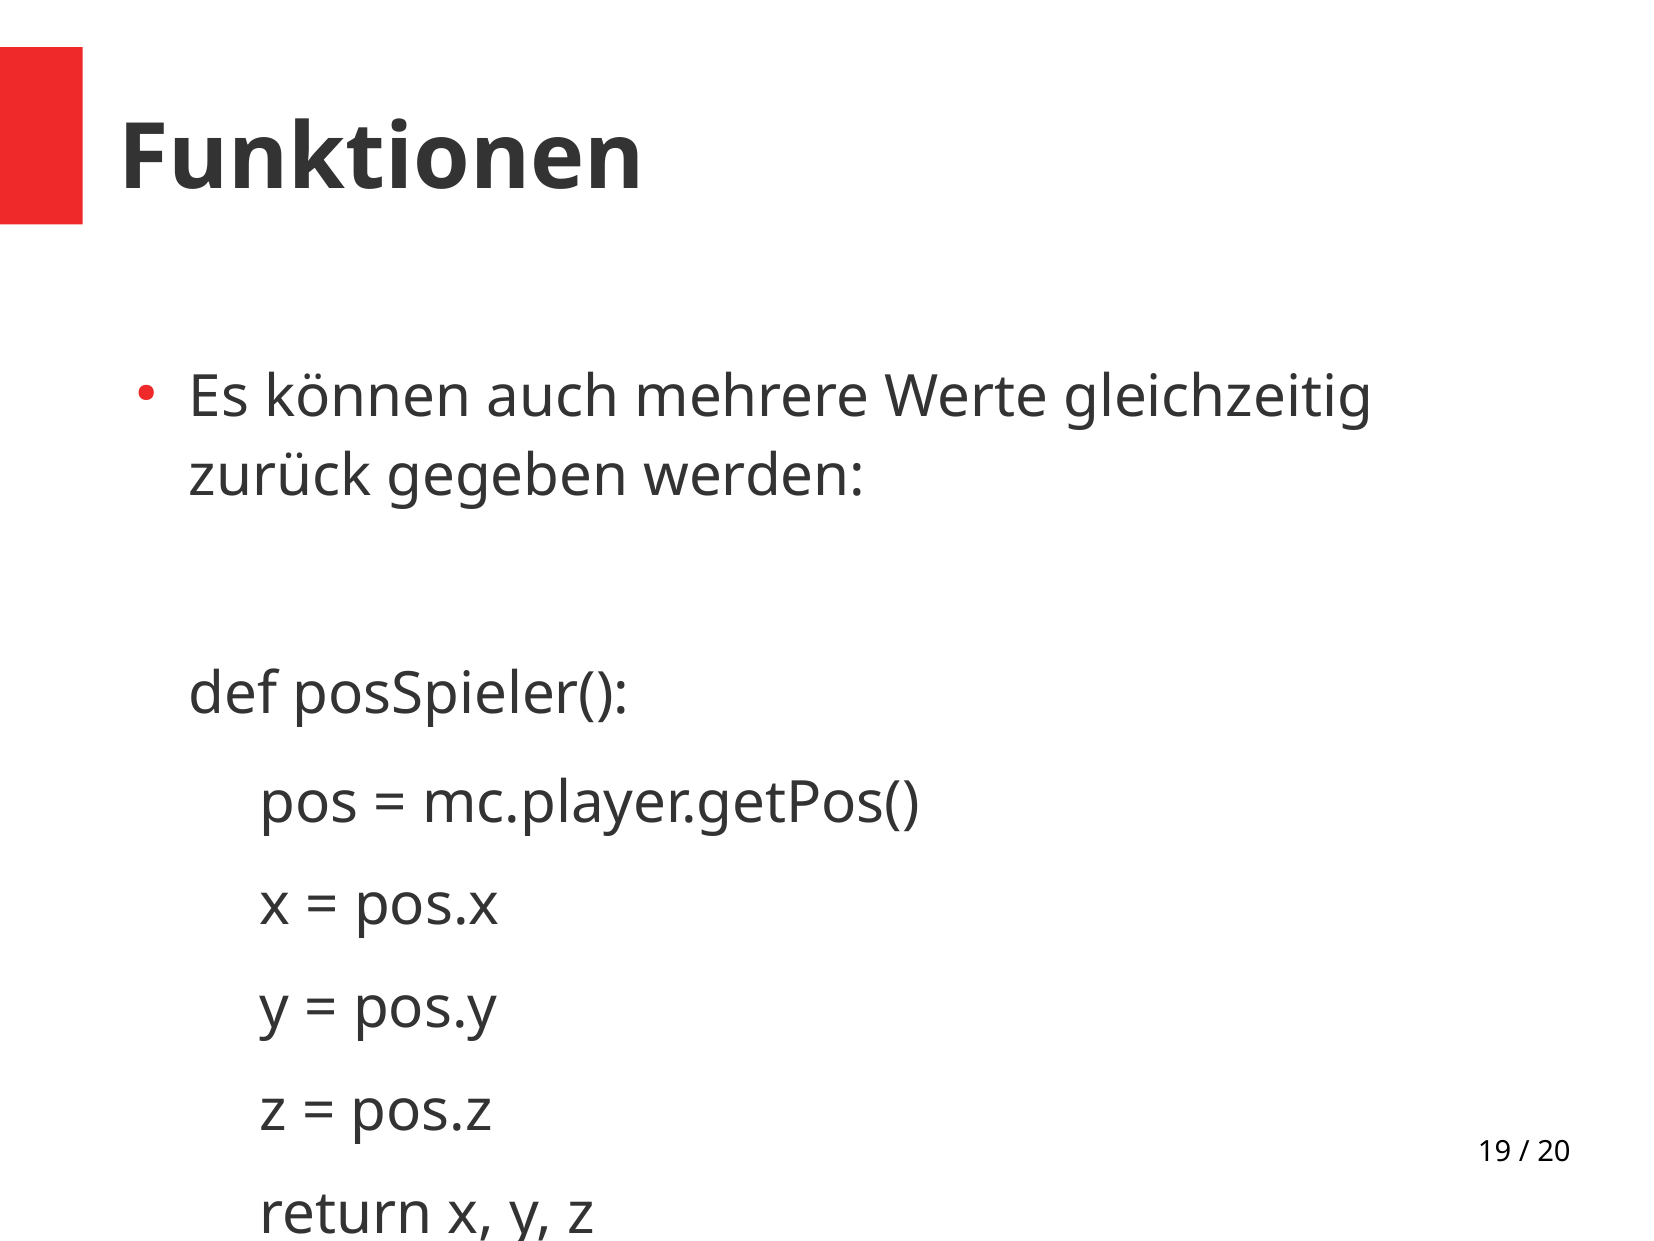

# Funktionen
Es können auch mehrere Werte gleichzeitig zurück gegeben werden:
def posSpieler():
pos = mc.player.getPos()
x = pos.x
y = pos.y
z = pos.z
return x, y, z
19